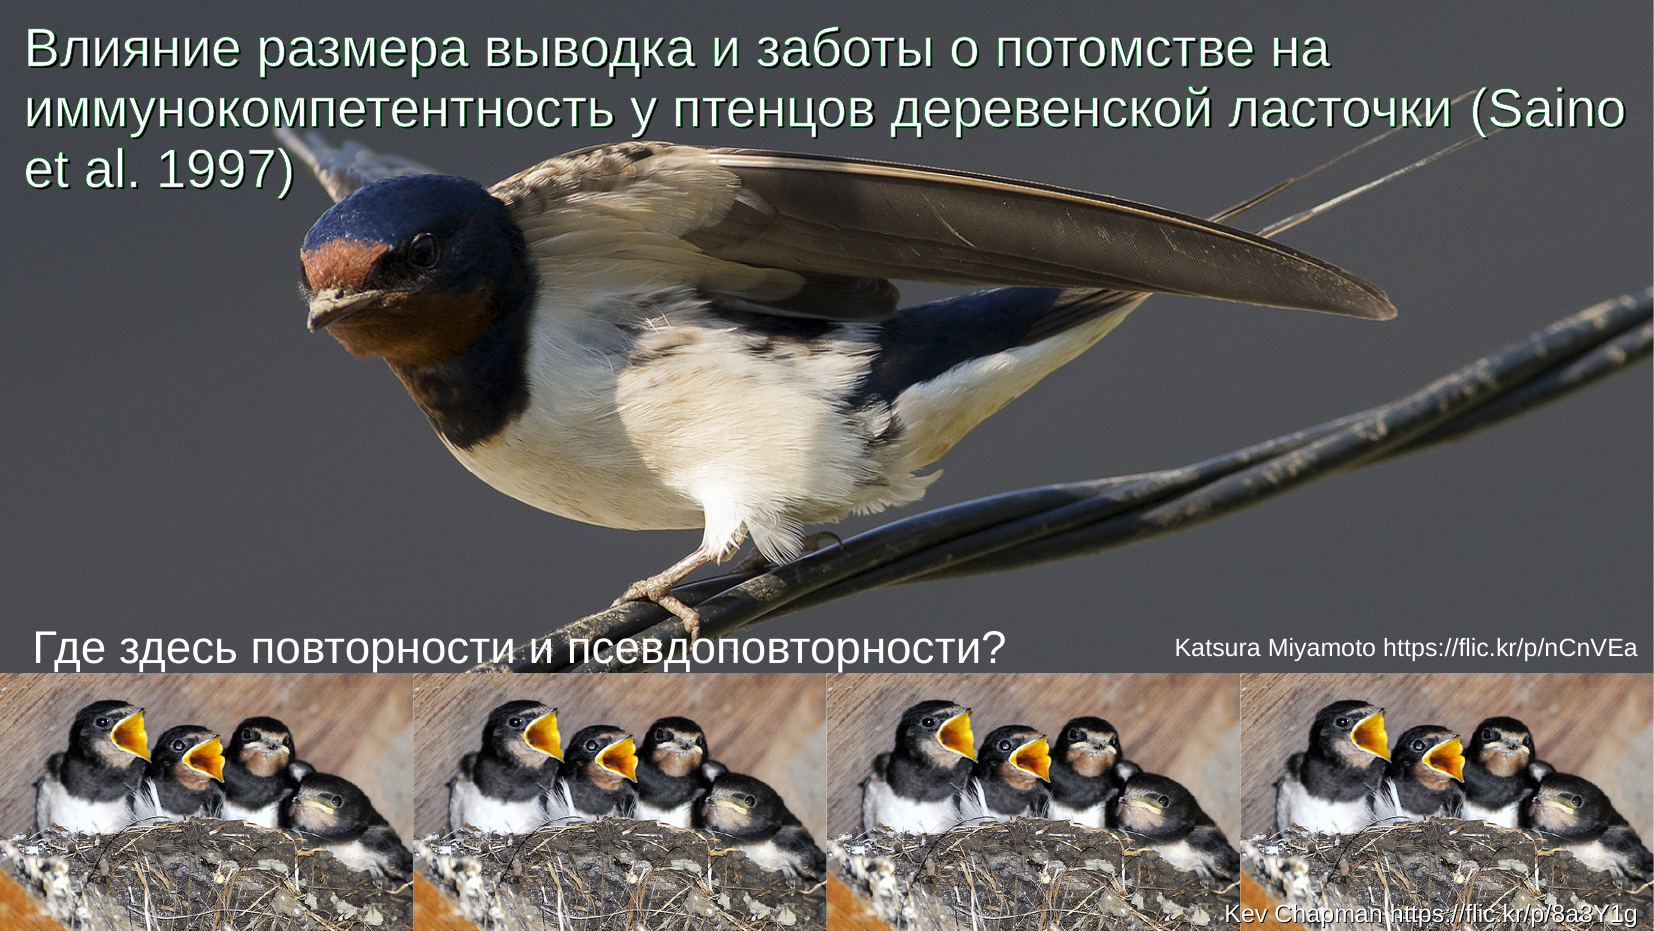

# Влияние размера выводка и заботы о потомстве на иммунокомпетентность у птенцов деревенской ласточки (Saino et al. 1997)
Где здесь повторности и псевдоповторности?
Katsura Miyamoto https://flic.kr/p/nCnVEa
Kev Chapman https://flic.kr/p/8a3Y1g